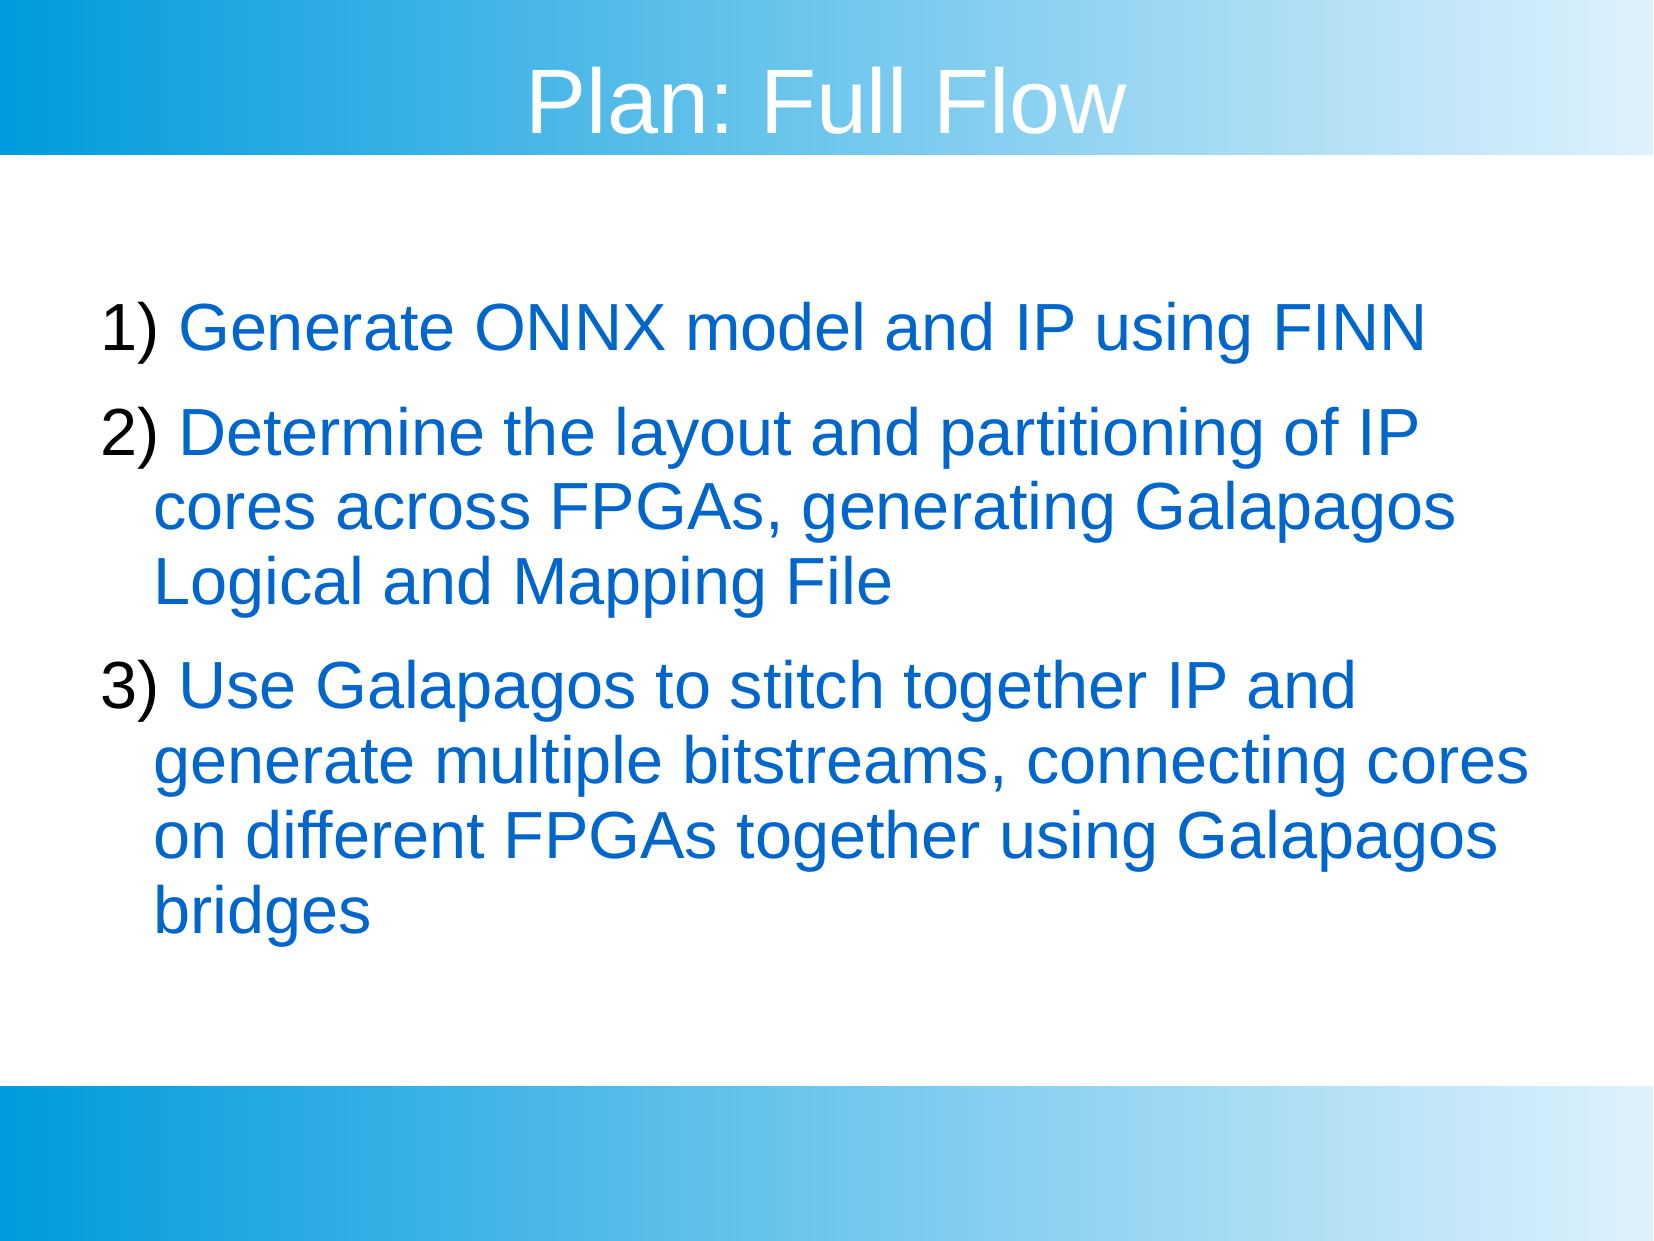

# Plan: Full Flow
 Generate ONNX model and IP using FINN
 Determine the layout and partitioning of IP cores across FPGAs, generating Galapagos Logical and Mapping File
 Use Galapagos to stitch together IP and generate multiple bitstreams, connecting cores on different FPGAs together using Galapagos bridges